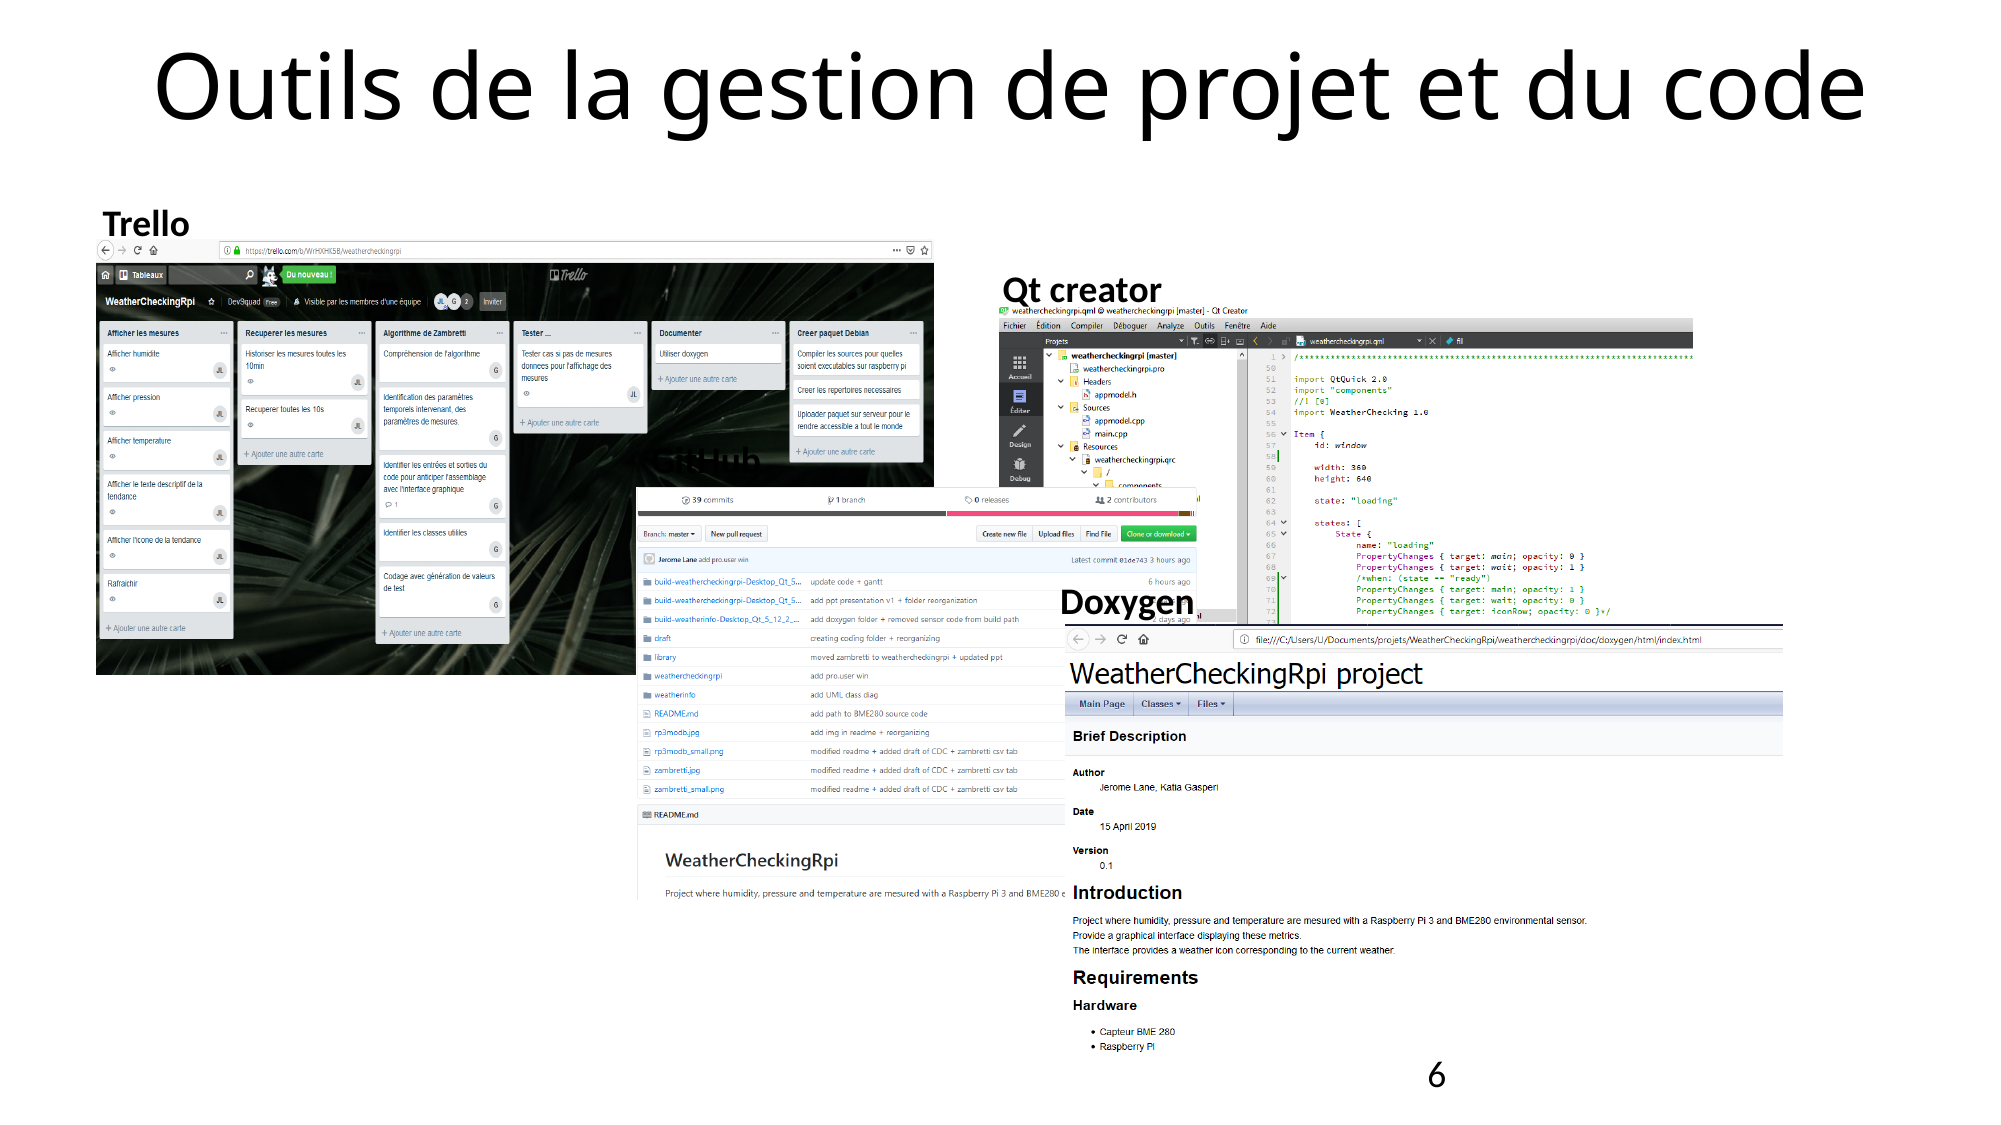

# Outils de la gestion de projet et du code
Trello
Qt creator
GitHub
Doxygen